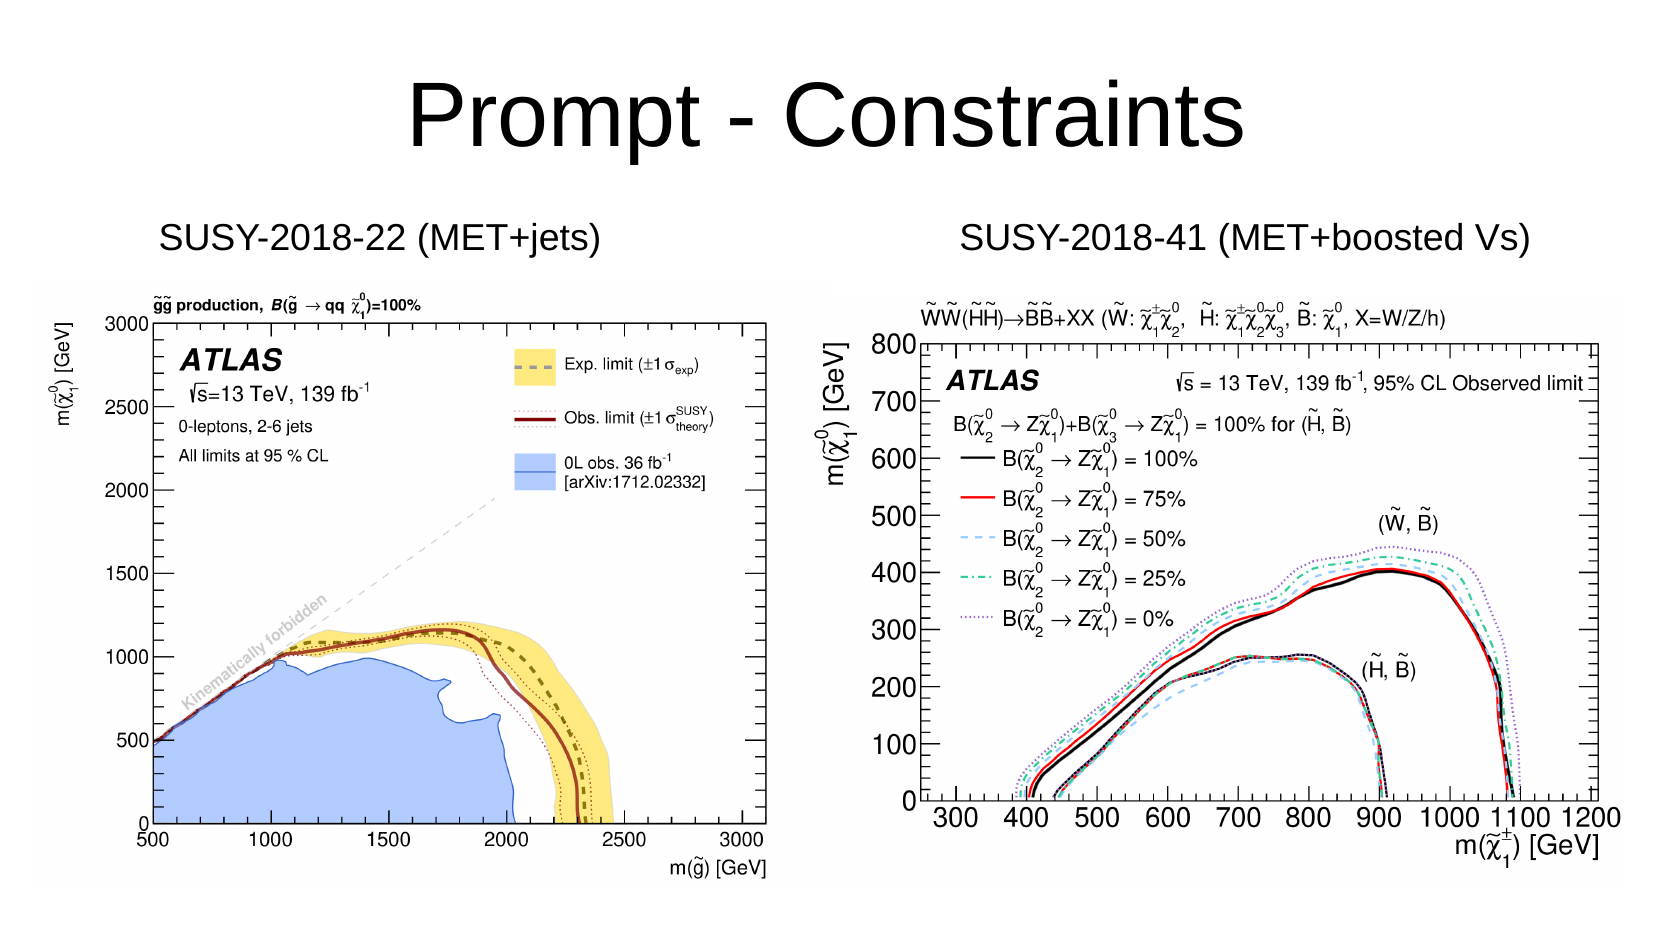

# Prompt - Constraints
SUSY-2018-22 (MET+jets)
SUSY-2018-41 (MET+boosted Vs)